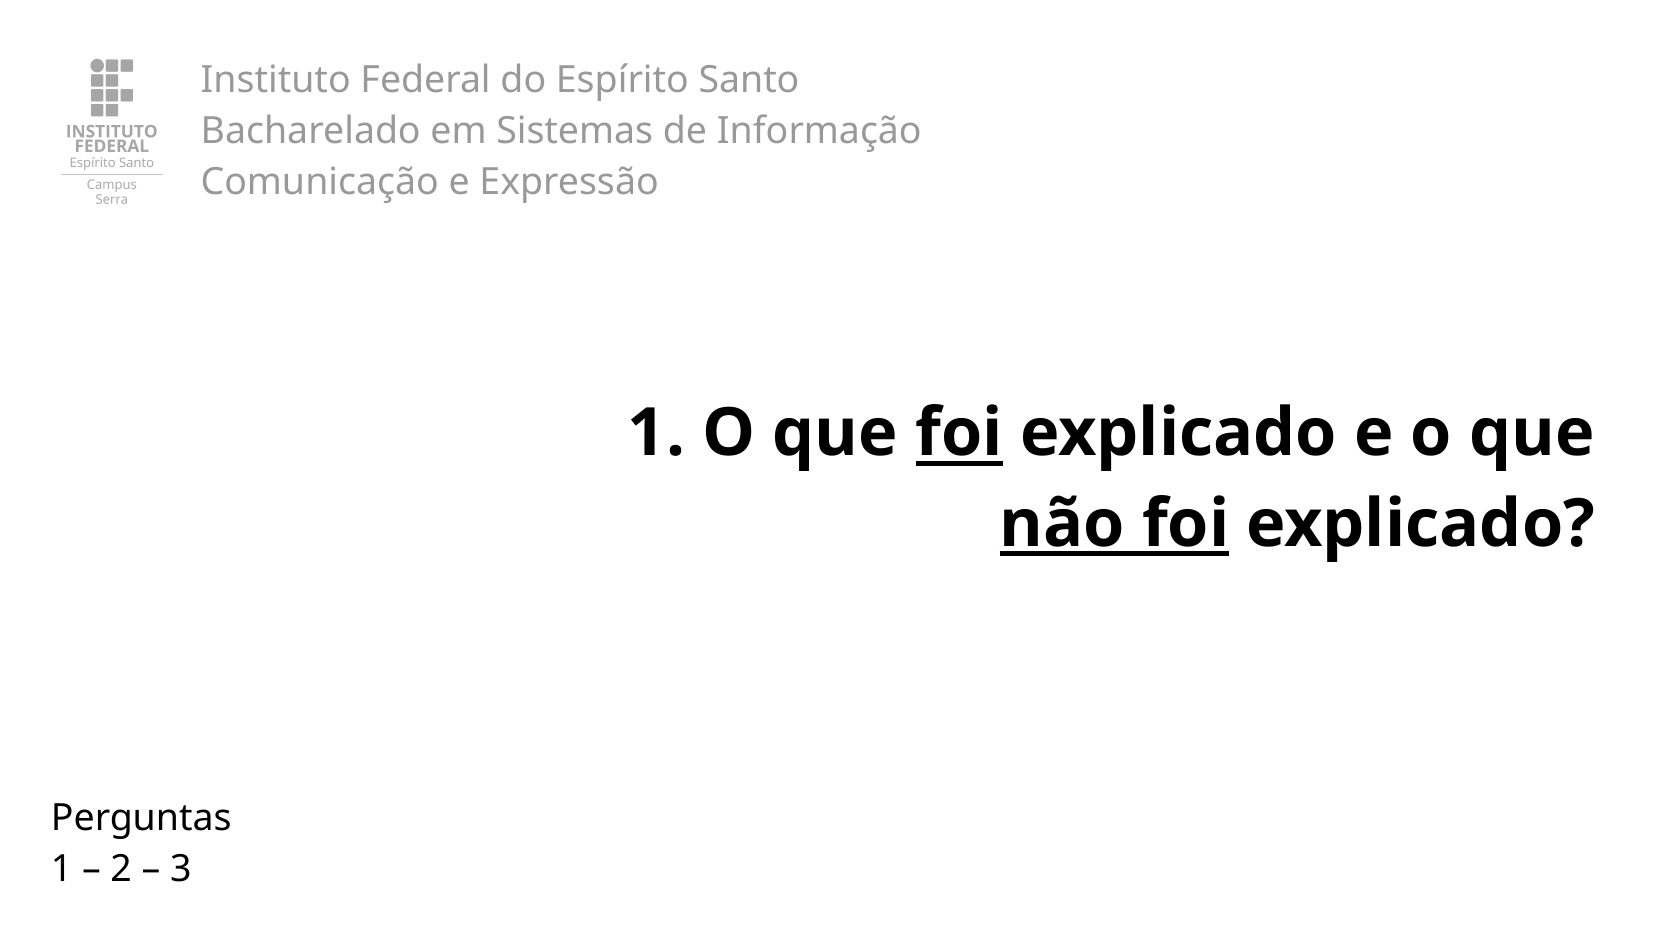

# Instituto Federal do Espírito Santo Bacharelado em Sistemas de Informação Comunicação e Expressão
1. O que foi explicado e o que não foi explicado?
Perguntas
1 – 2 – 3